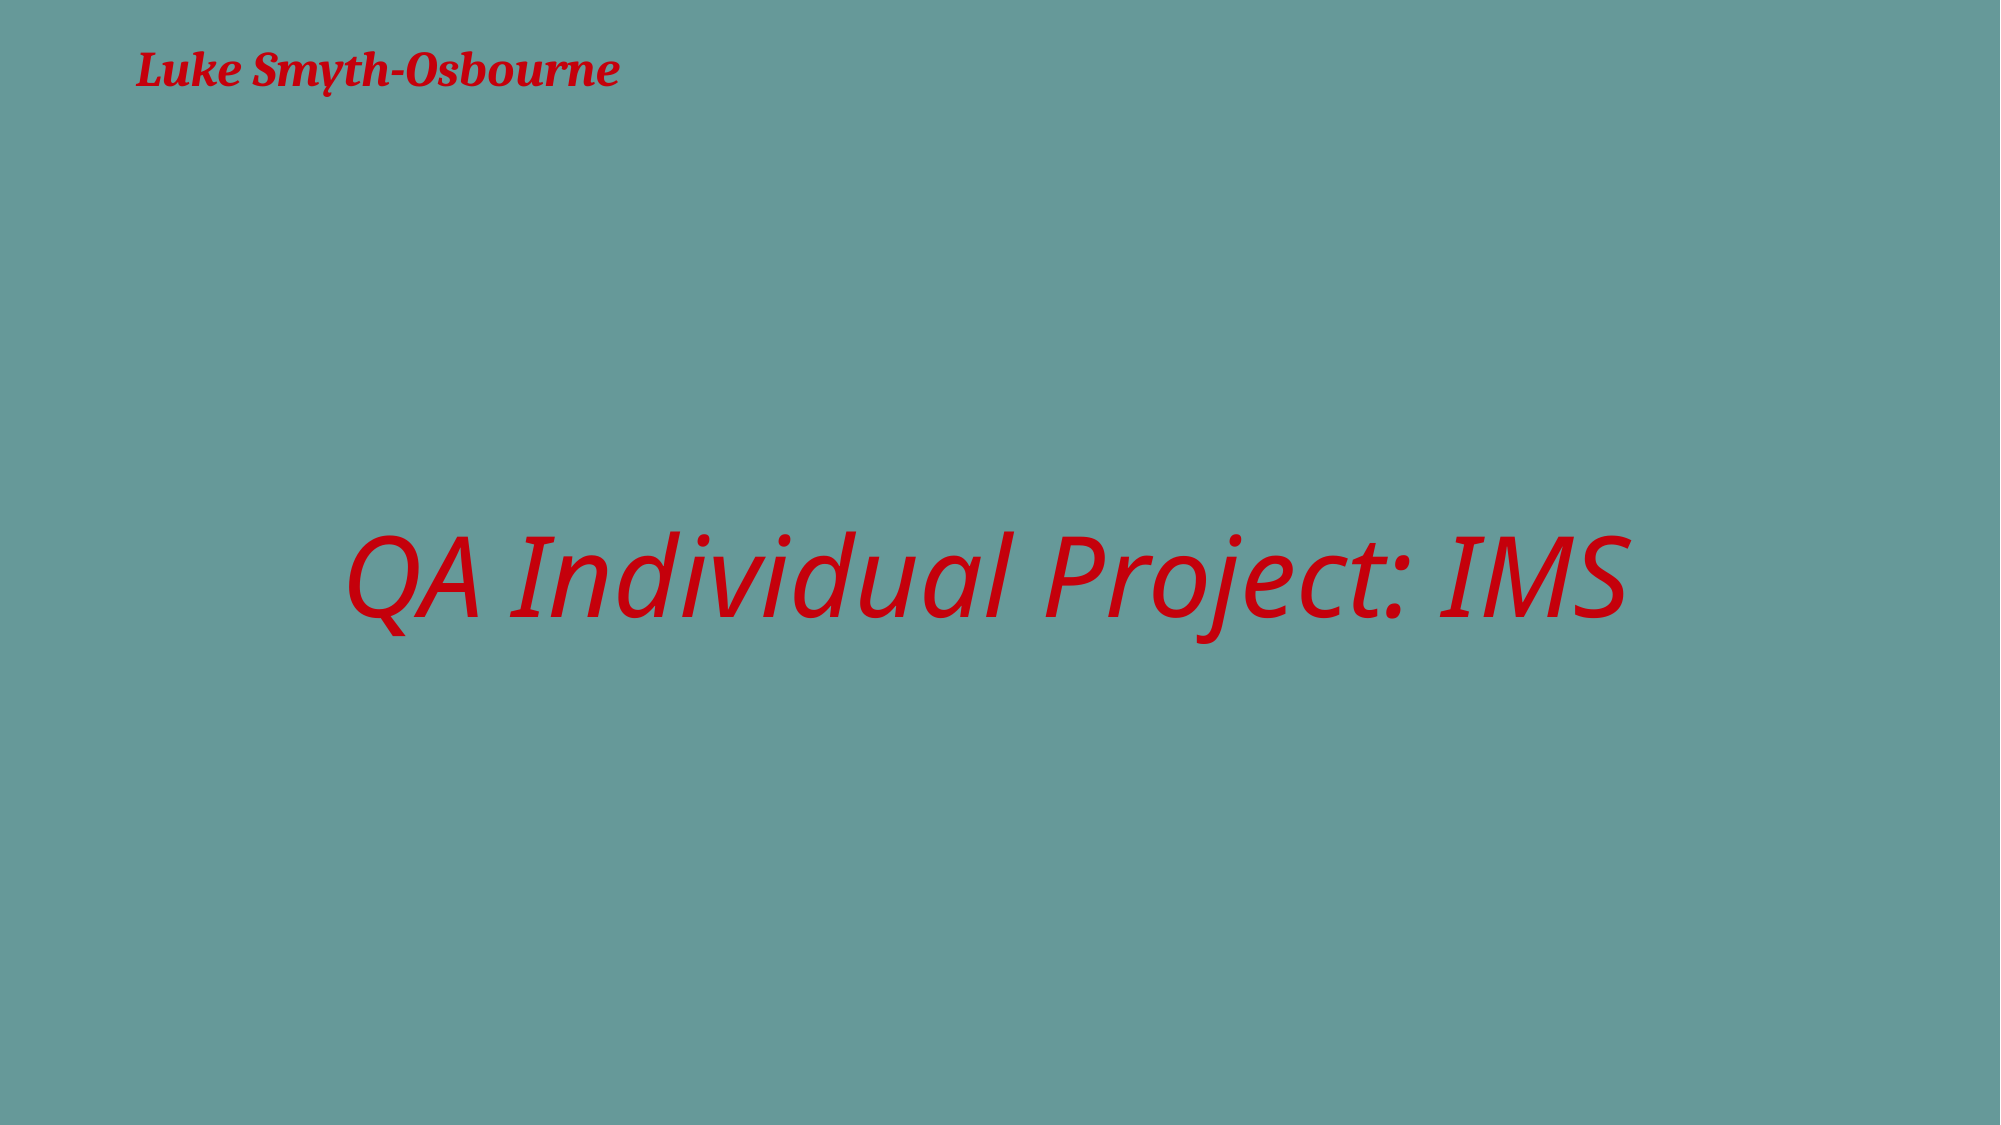

Luke Smyth-Osbourne
# QA Individual Project: IMS